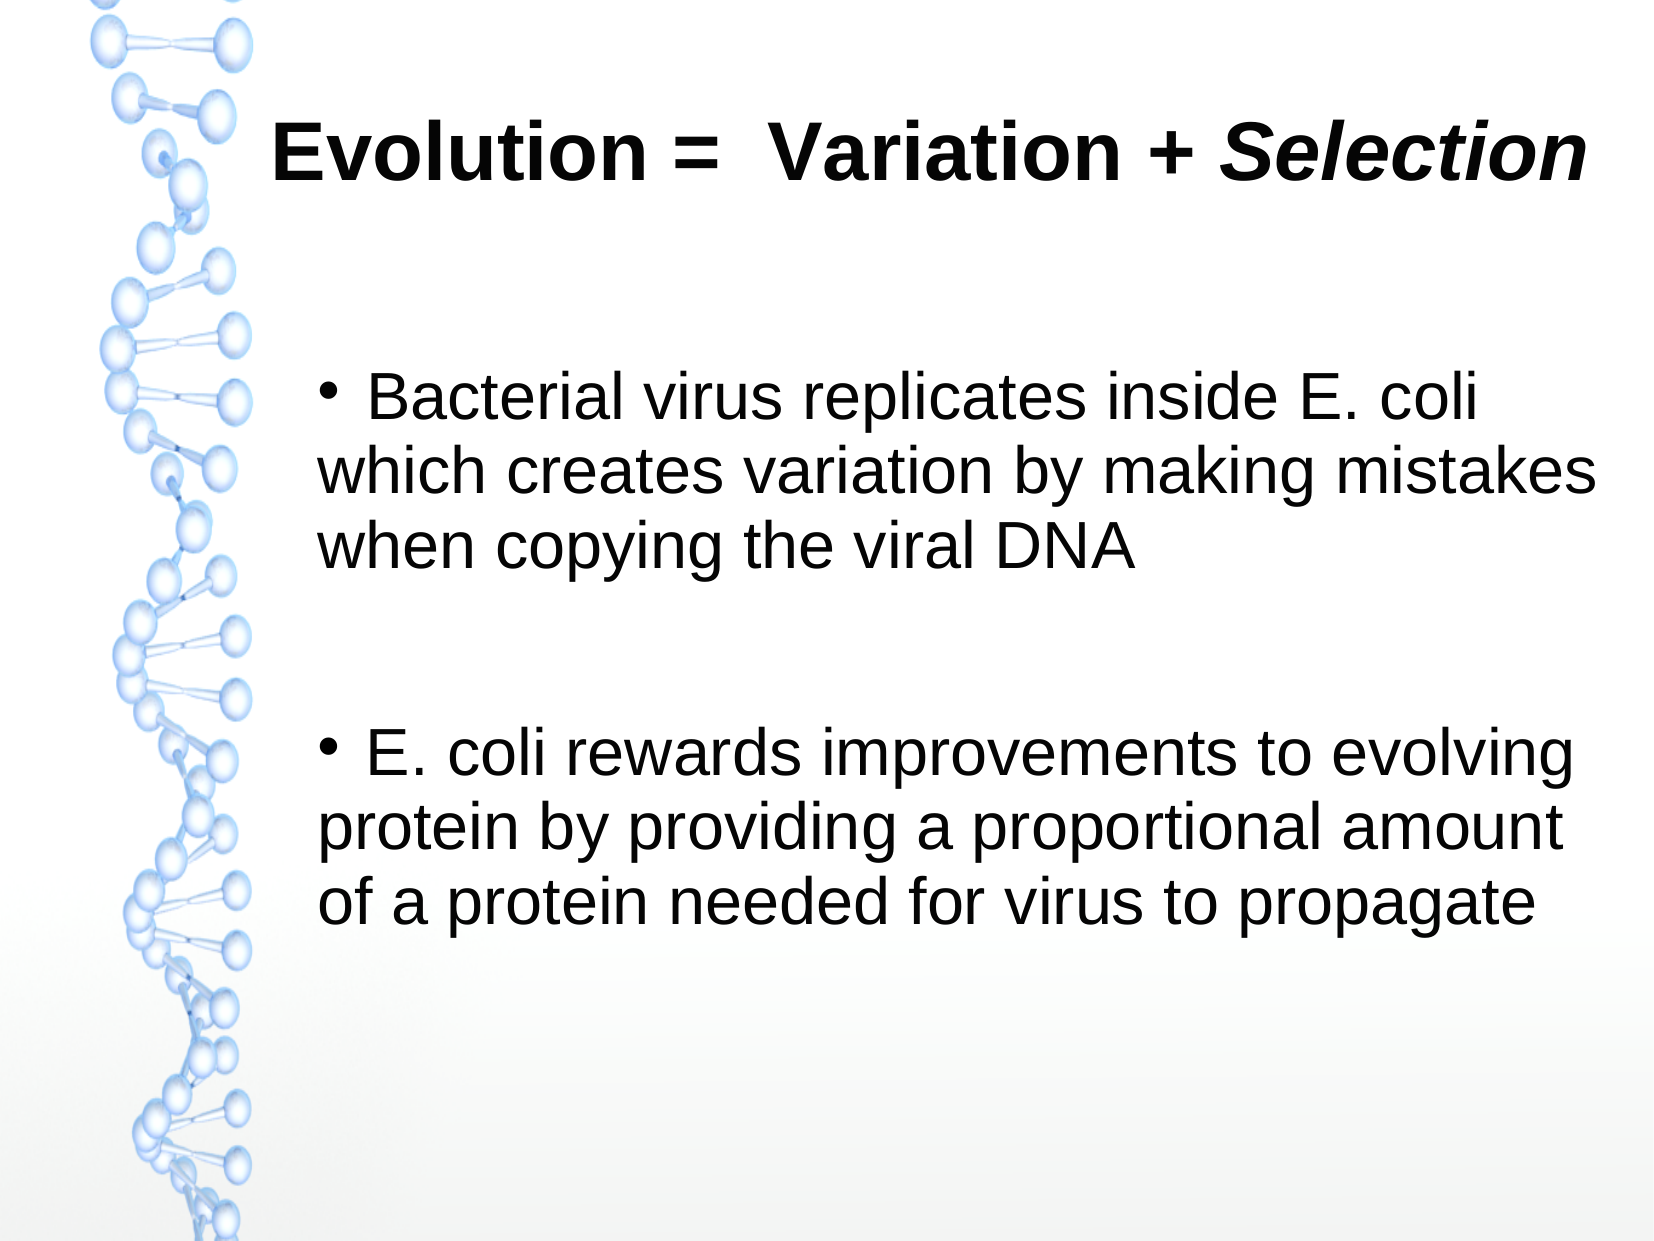

Evolution = Variation + Selection
 Bacterial virus replicates inside E. coli which creates variation by making mistakes when copying the viral DNA
 E. coli rewards improvements to evolving protein by providing a proportional amount of a protein needed for virus to propagate